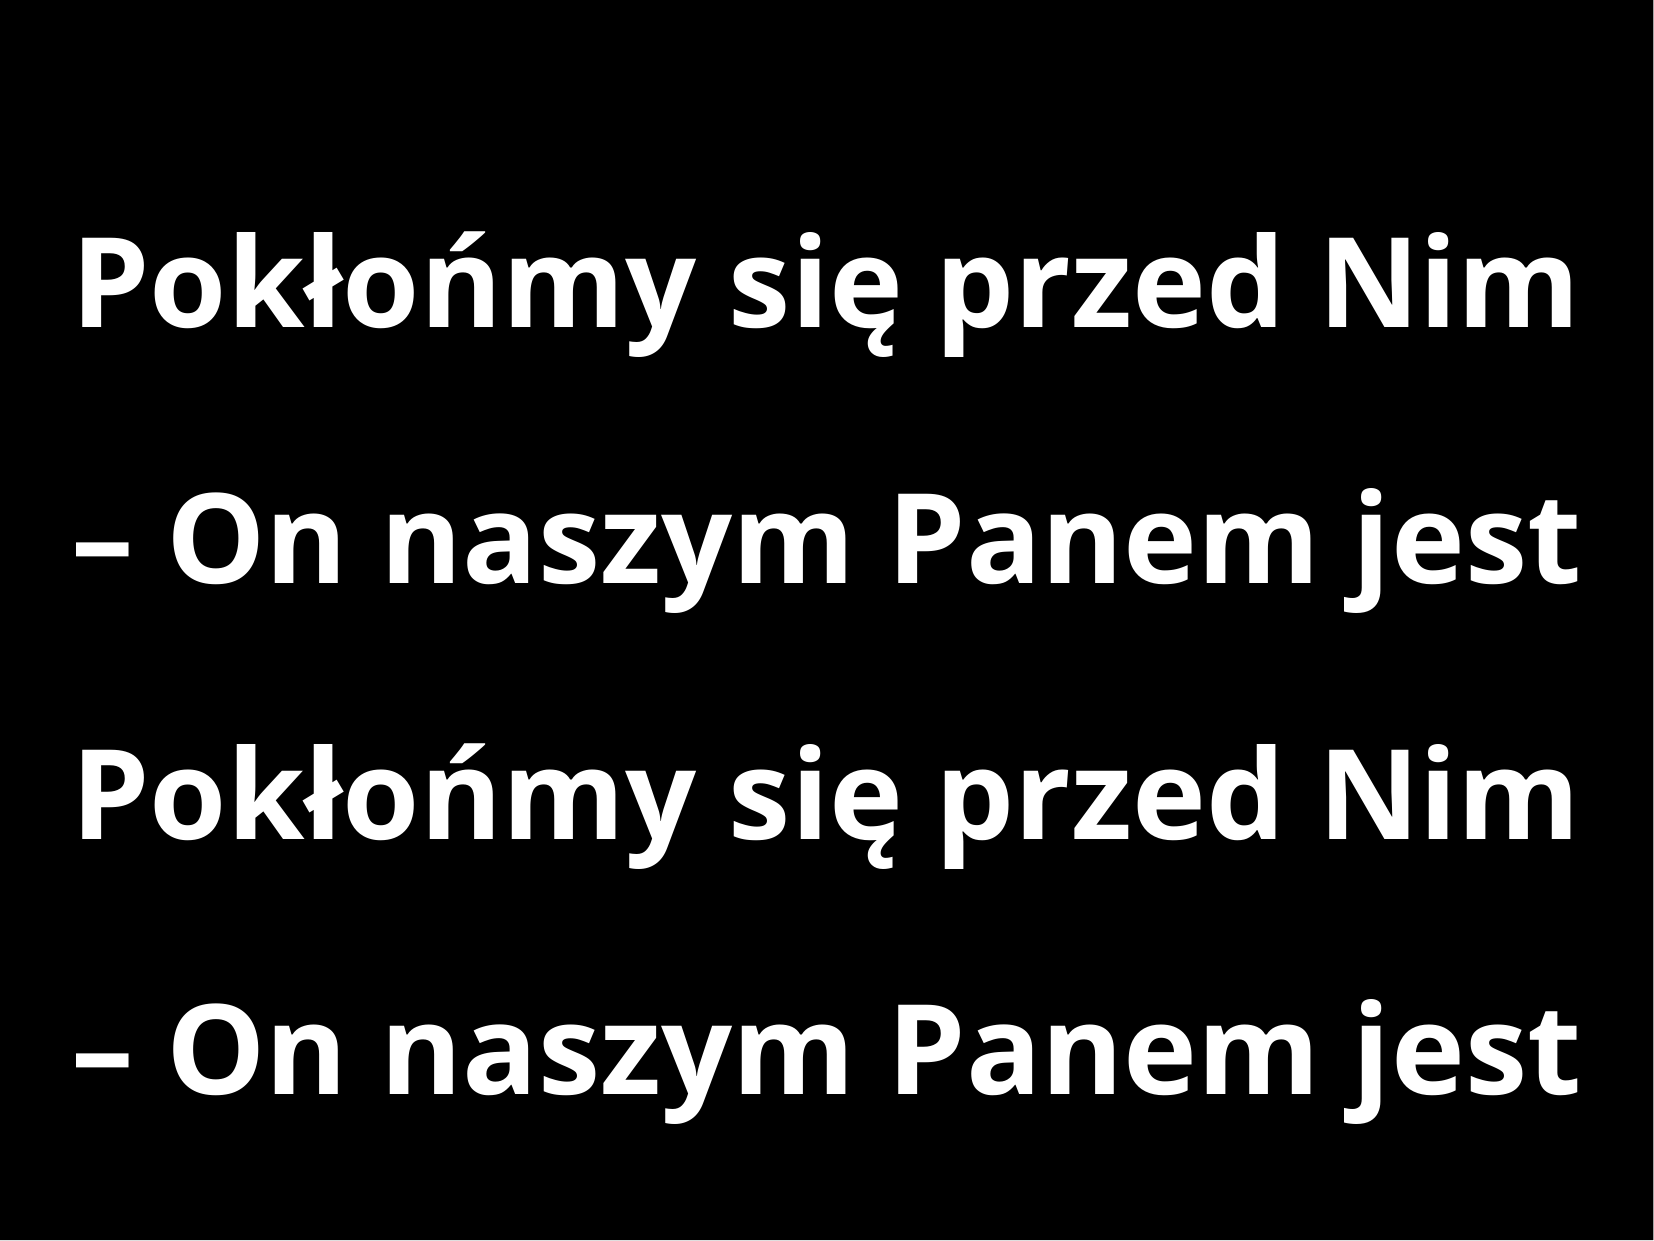

# Pokłońmy się przed Nim – On naszym Panem jest Pokłońmy się przed Nim – On naszym Panem jest